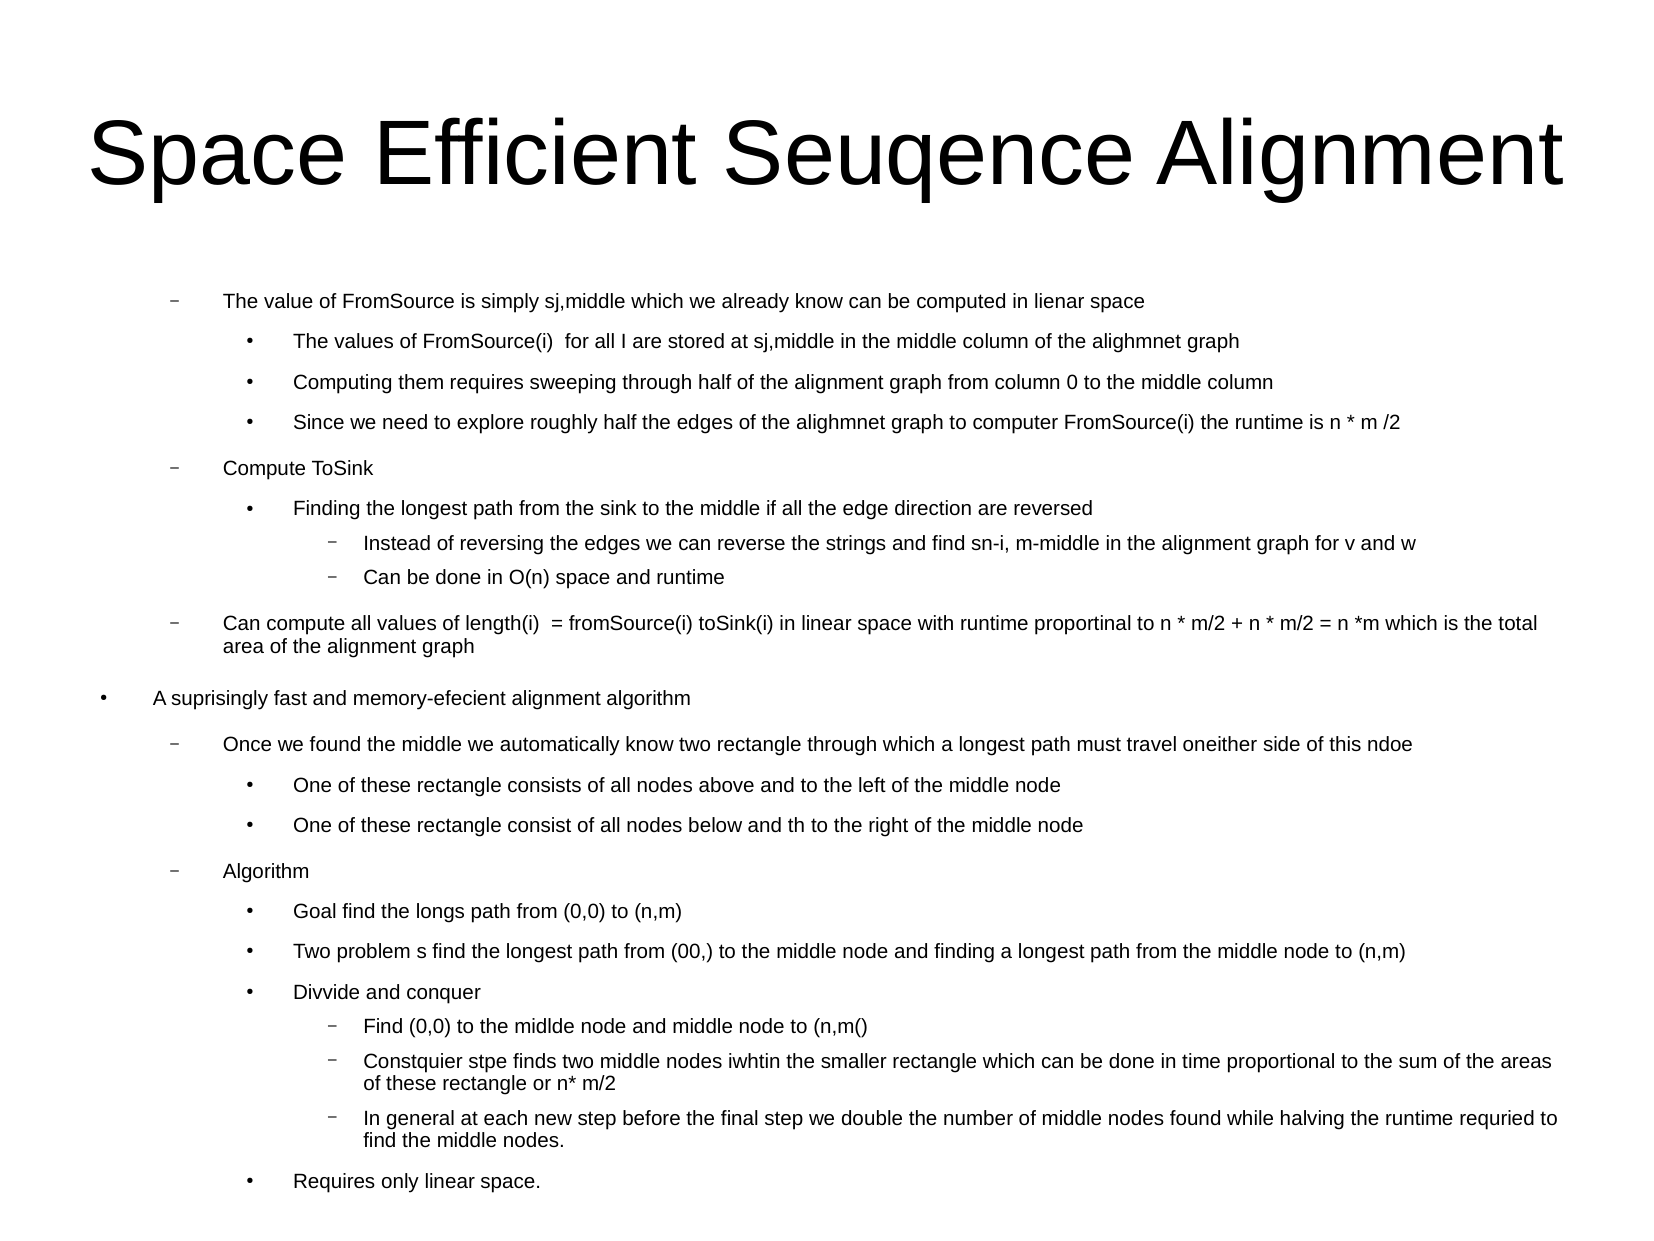

# Space Efficient Seuqence Alignment
The value of FromSource is simply sj,middle which we already know can be computed in lienar space
The values of FromSource(i) for all I are stored at sj,middle in the middle column of the alighmnet graph
Computing them requires sweeping through half of the alignment graph from column 0 to the middle column
Since we need to explore roughly half the edges of the alighmnet graph to computer FromSource(i) the runtime is n * m /2
Compute ToSink
Finding the longest path from the sink to the middle if all the edge direction are reversed
Instead of reversing the edges we can reverse the strings and find sn-i, m-middle in the alignment graph for v and w
Can be done in O(n) space and runtime
Can compute all values of length(i) = fromSource(i) toSink(i) in linear space with runtime proportinal to n * m/2 + n * m/2 = n *m which is the total area of the alignment graph
A suprisingly fast and memory-efecient alignment algorithm
Once we found the middle we automatically know two rectangle through which a longest path must travel oneither side of this ndoe
One of these rectangle consists of all nodes above and to the left of the middle node
One of these rectangle consist of all nodes below and th to the right of the middle node
Algorithm
Goal find the longs path from (0,0) to (n,m)
Two problem s find the longest path from (00,) to the middle node and finding a longest path from the middle node to (n,m)
Divvide and conquer
Find (0,0) to the midlde node and middle node to (n,m()
Constquier stpe finds two middle nodes iwhtin the smaller rectangle which can be done in time proportional to the sum of the areas of these rectangle or n* m/2
In general at each new step before the final step we double the number of middle nodes found while halving the runtime requried to find the middle nodes.
Requires only linear space.